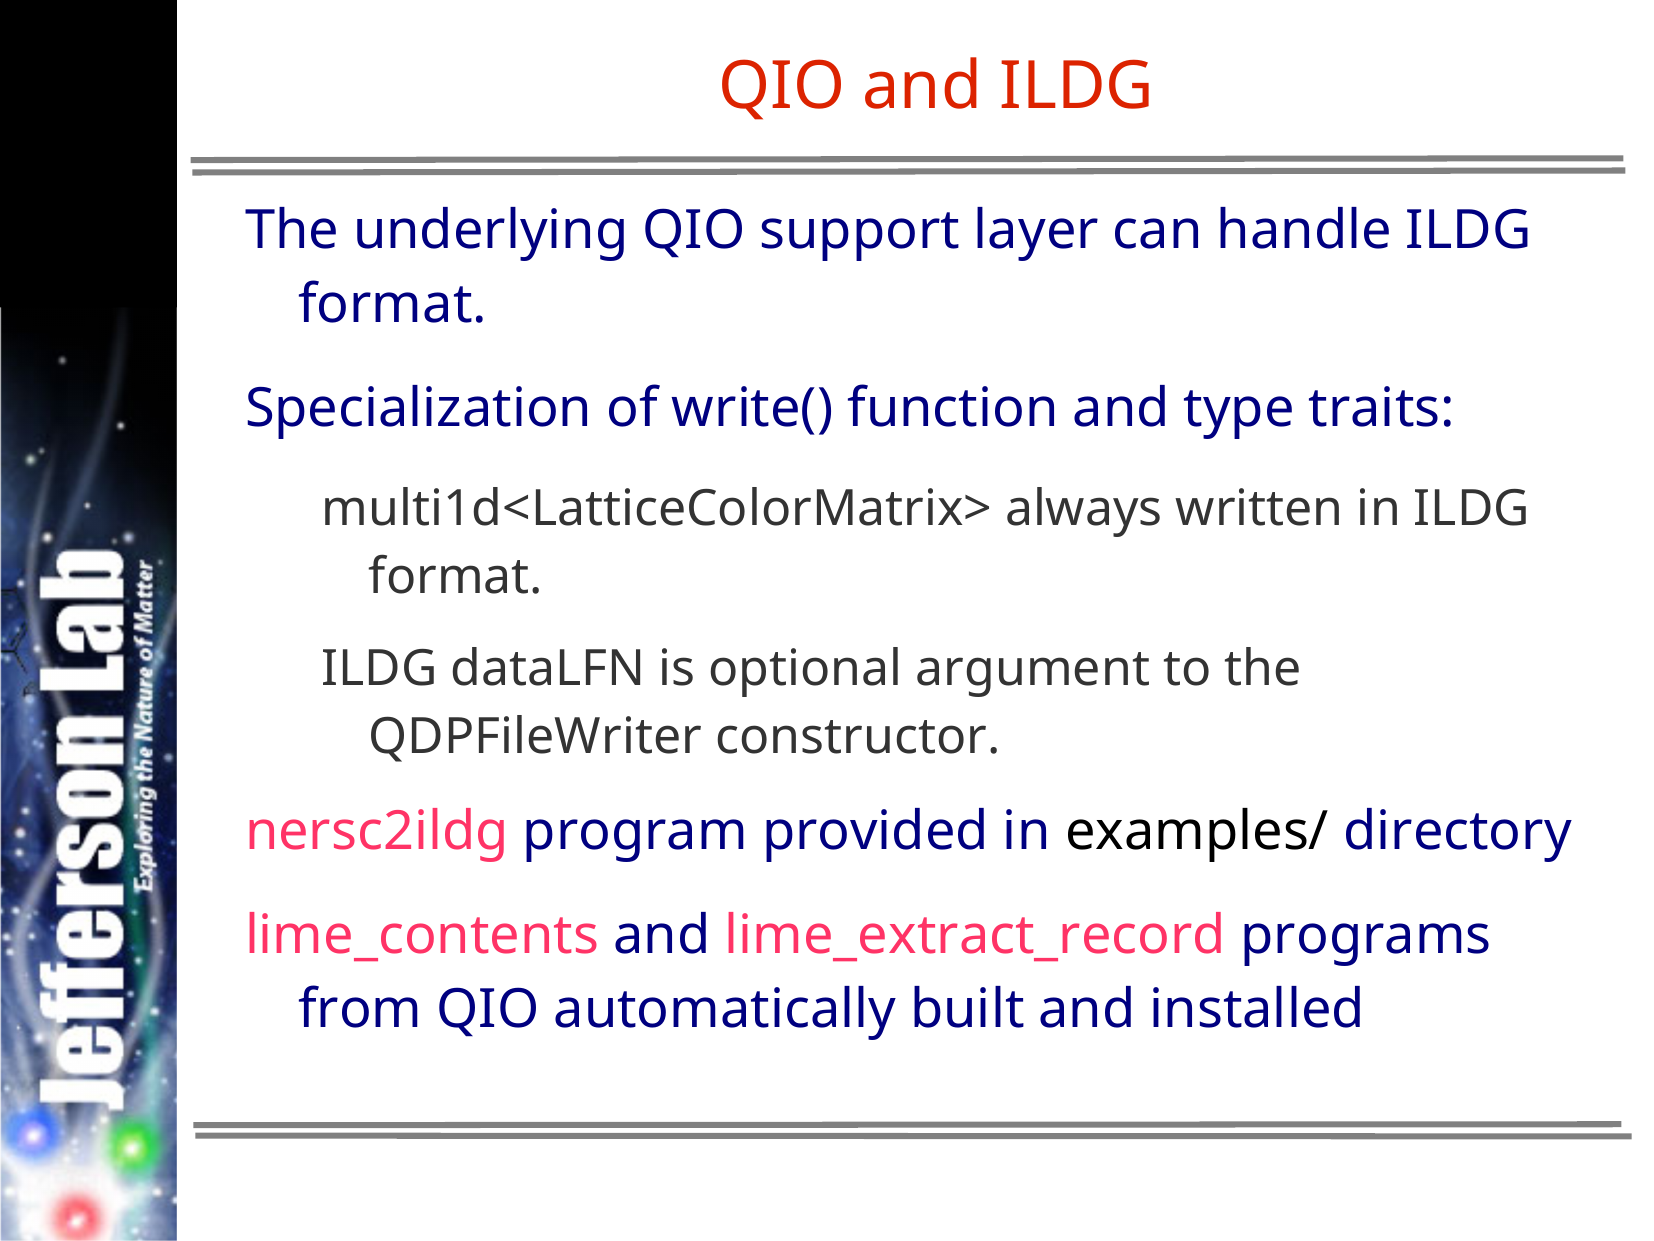

# QIO and ILDG
The underlying QIO support layer can handle ILDG format.
Specialization of write() function and type traits:
multi1d<LatticeColorMatrix> always written in ILDG format.
ILDG dataLFN is optional argument to the QDPFileWriter constructor.
nersc2ildg program provided in examples/ directory
lime_contents and lime_extract_record programs from QIO automatically built and installed